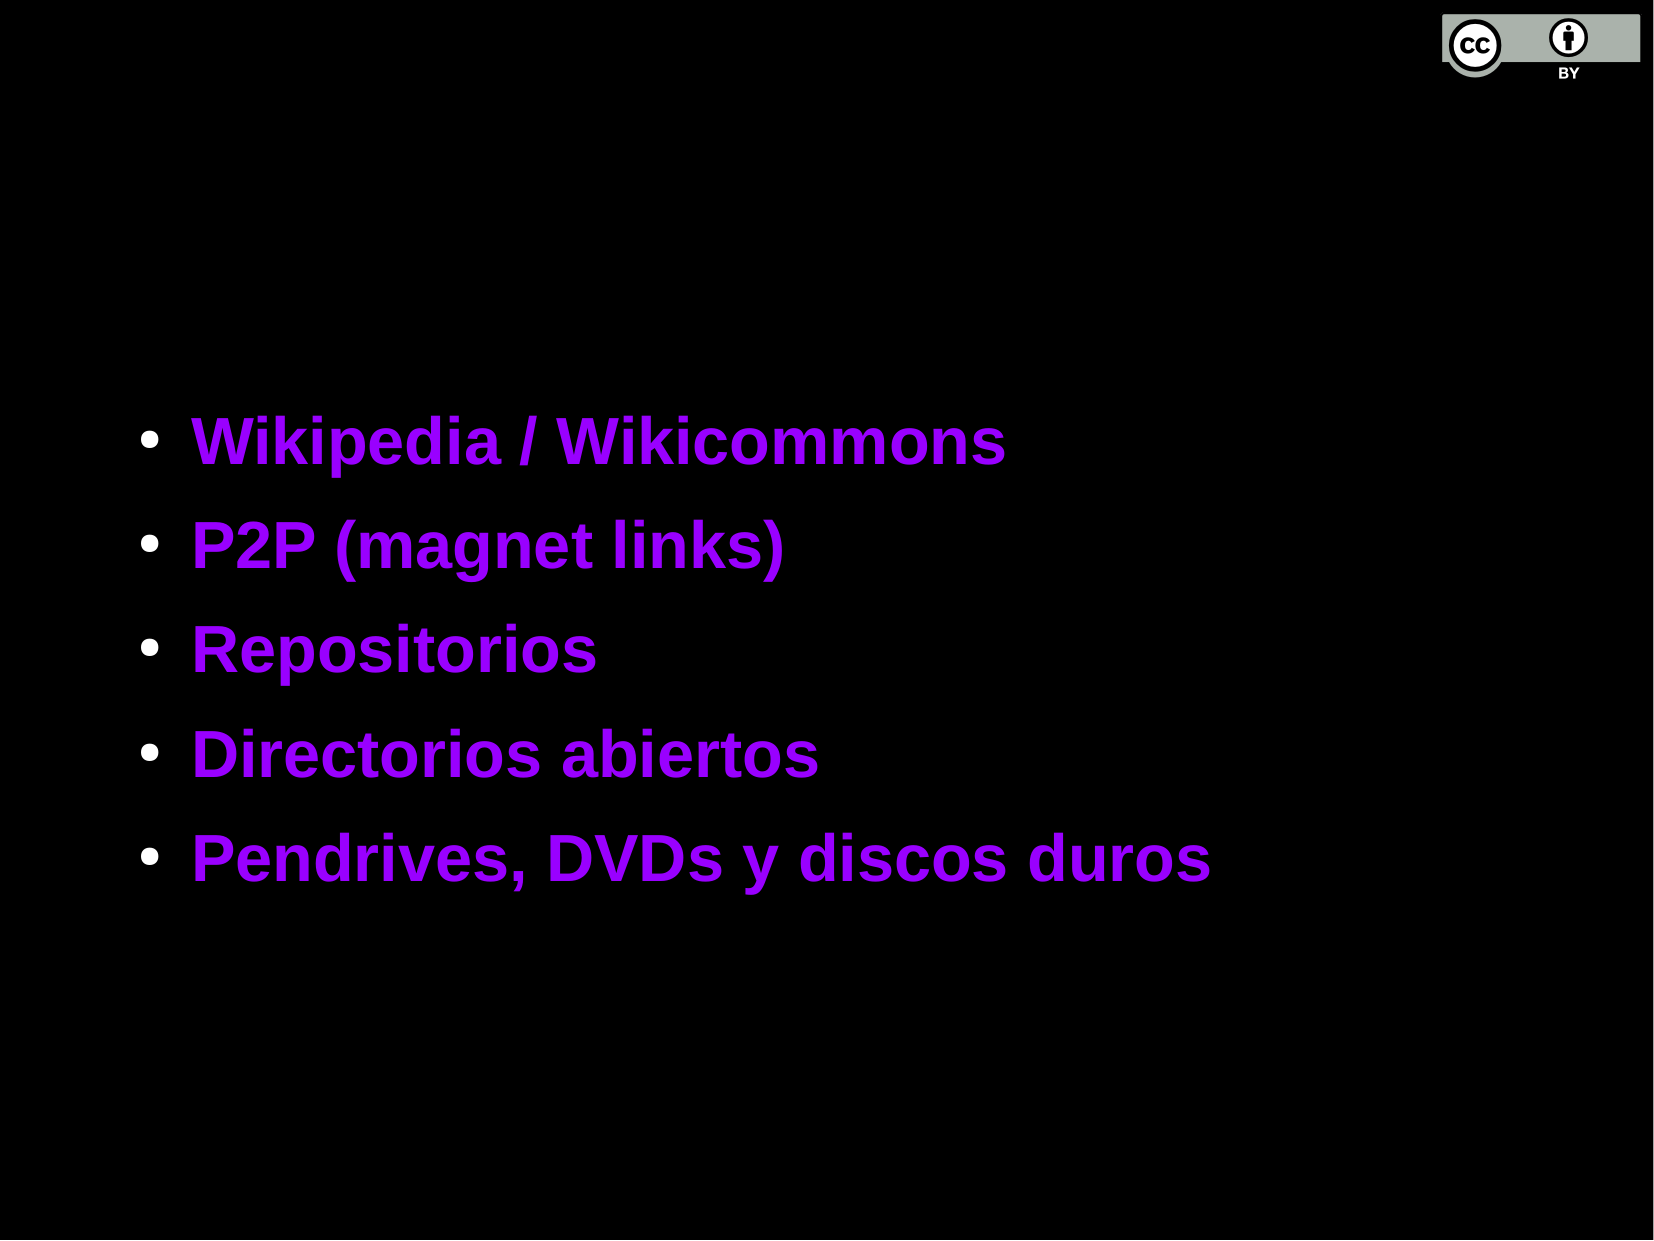

# Wikipedia / Wikicommons
P2P (magnet links)
Repositorios
Directorios abiertos
Pendrives, DVDs y discos duros